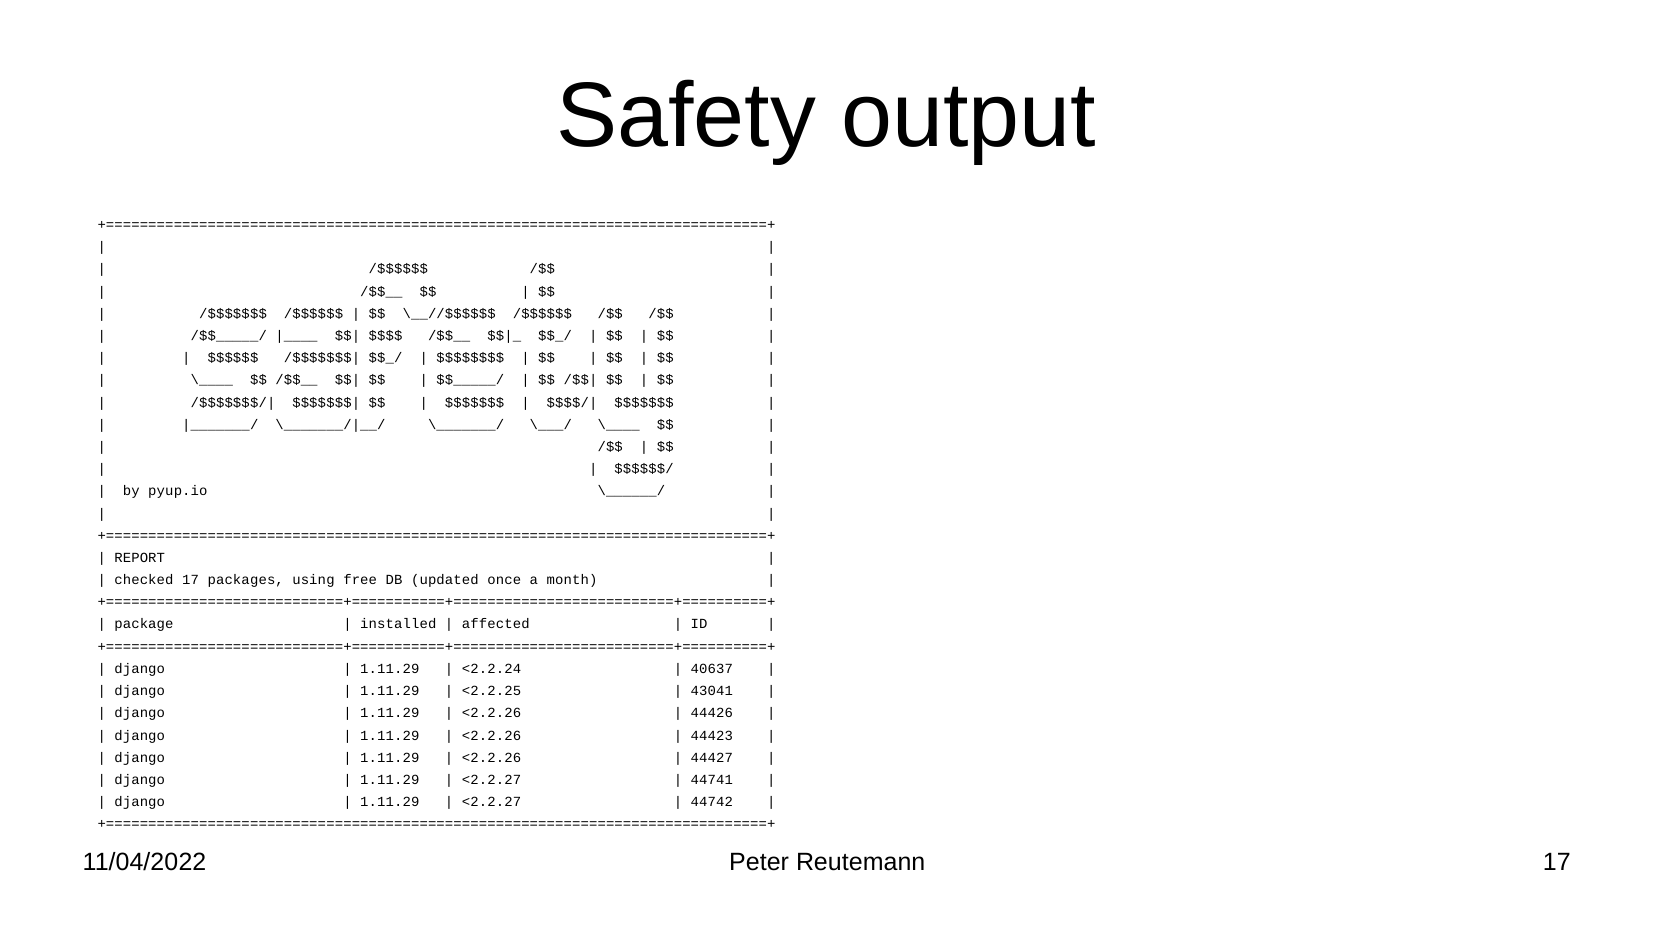

# Safety output
+==============================================================================+
| |
| /$$$$$$ /$$ |
| /$$__ $$ | $$ |
| /$$$$$$$ /$$$$$$ | $$ \__//$$$$$$ /$$$$$$ /$$ /$$ |
| /$$_____/ |____ $$| $$$$ /$$__ $$|_ $$_/ | $$ | $$ |
| | $$$$$$ /$$$$$$$| $$_/ | $$$$$$$$ | $$ | $$ | $$ |
| \____ $$ /$$__ $$| $$ | $$_____/ | $$ /$$| $$ | $$ |
| /$$$$$$$/| $$$$$$$| $$ | $$$$$$$ | $$$$/| $$$$$$$ |
| |_______/ \_______/|__/ \_______/ \___/ \____ $$ |
| /$$ | $$ |
| | $$$$$$/ |
| by pyup.io \______/ |
| |
+==============================================================================+
| REPORT |
| checked 17 packages, using free DB (updated once a month) |
+============================+===========+==========================+==========+
| package | installed | affected | ID |
+============================+===========+==========================+==========+
| django | 1.11.29 | <2.2.24 | 40637 |
| django | 1.11.29 | <2.2.25 | 43041 |
| django | 1.11.29 | <2.2.26 | 44426 |
| django | 1.11.29 | <2.2.26 | 44423 |
| django | 1.11.29 | <2.2.26 | 44427 |
| django | 1.11.29 | <2.2.27 | 44741 |
| django | 1.11.29 | <2.2.27 | 44742 |
+==============================================================================+
11/04/2022
Peter Reutemann
17